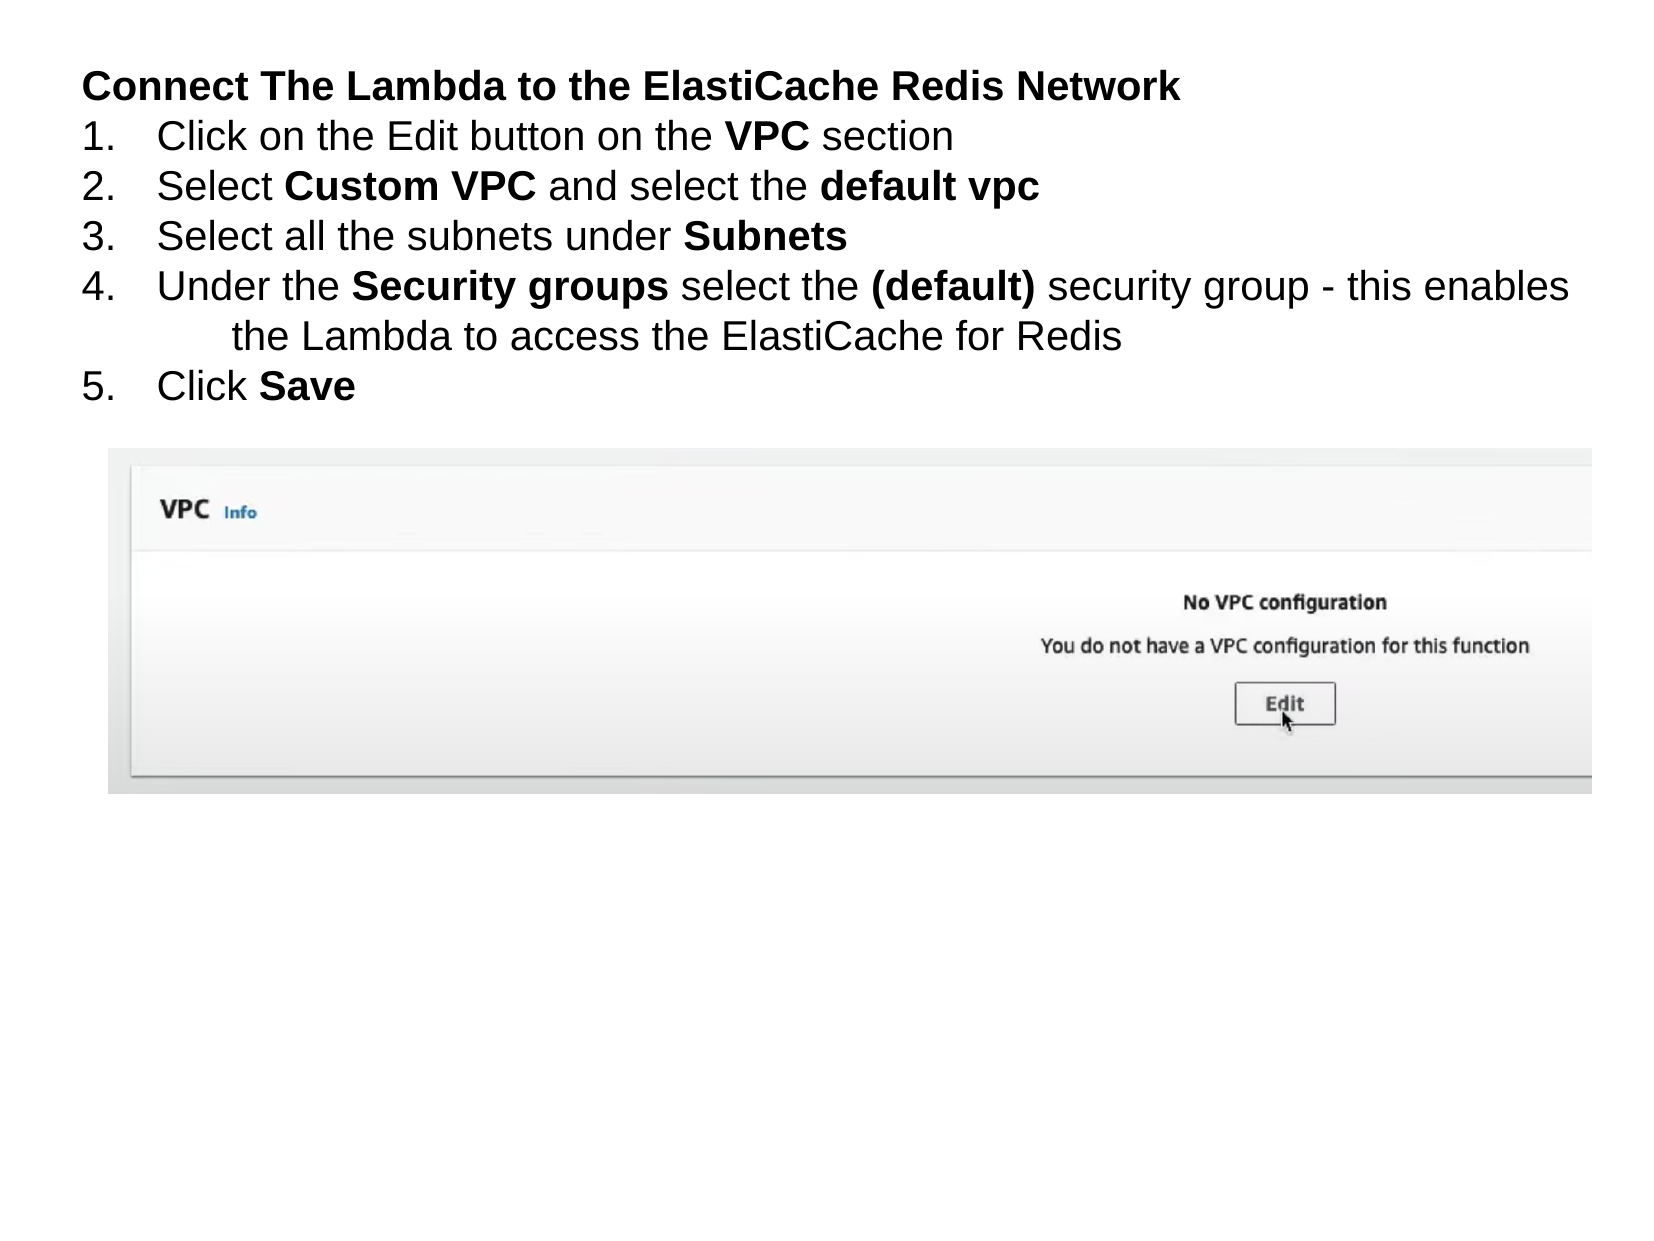

Connect The Lambda to the ElastiCache Redis Network
Click on the Edit button on the VPC section
Select Custom VPC and select the default vpc
Select all the subnets under Subnets
Under the Security groups select the (default) security group - this enables the Lambda to access the ElastiCache for Redis
Click Save